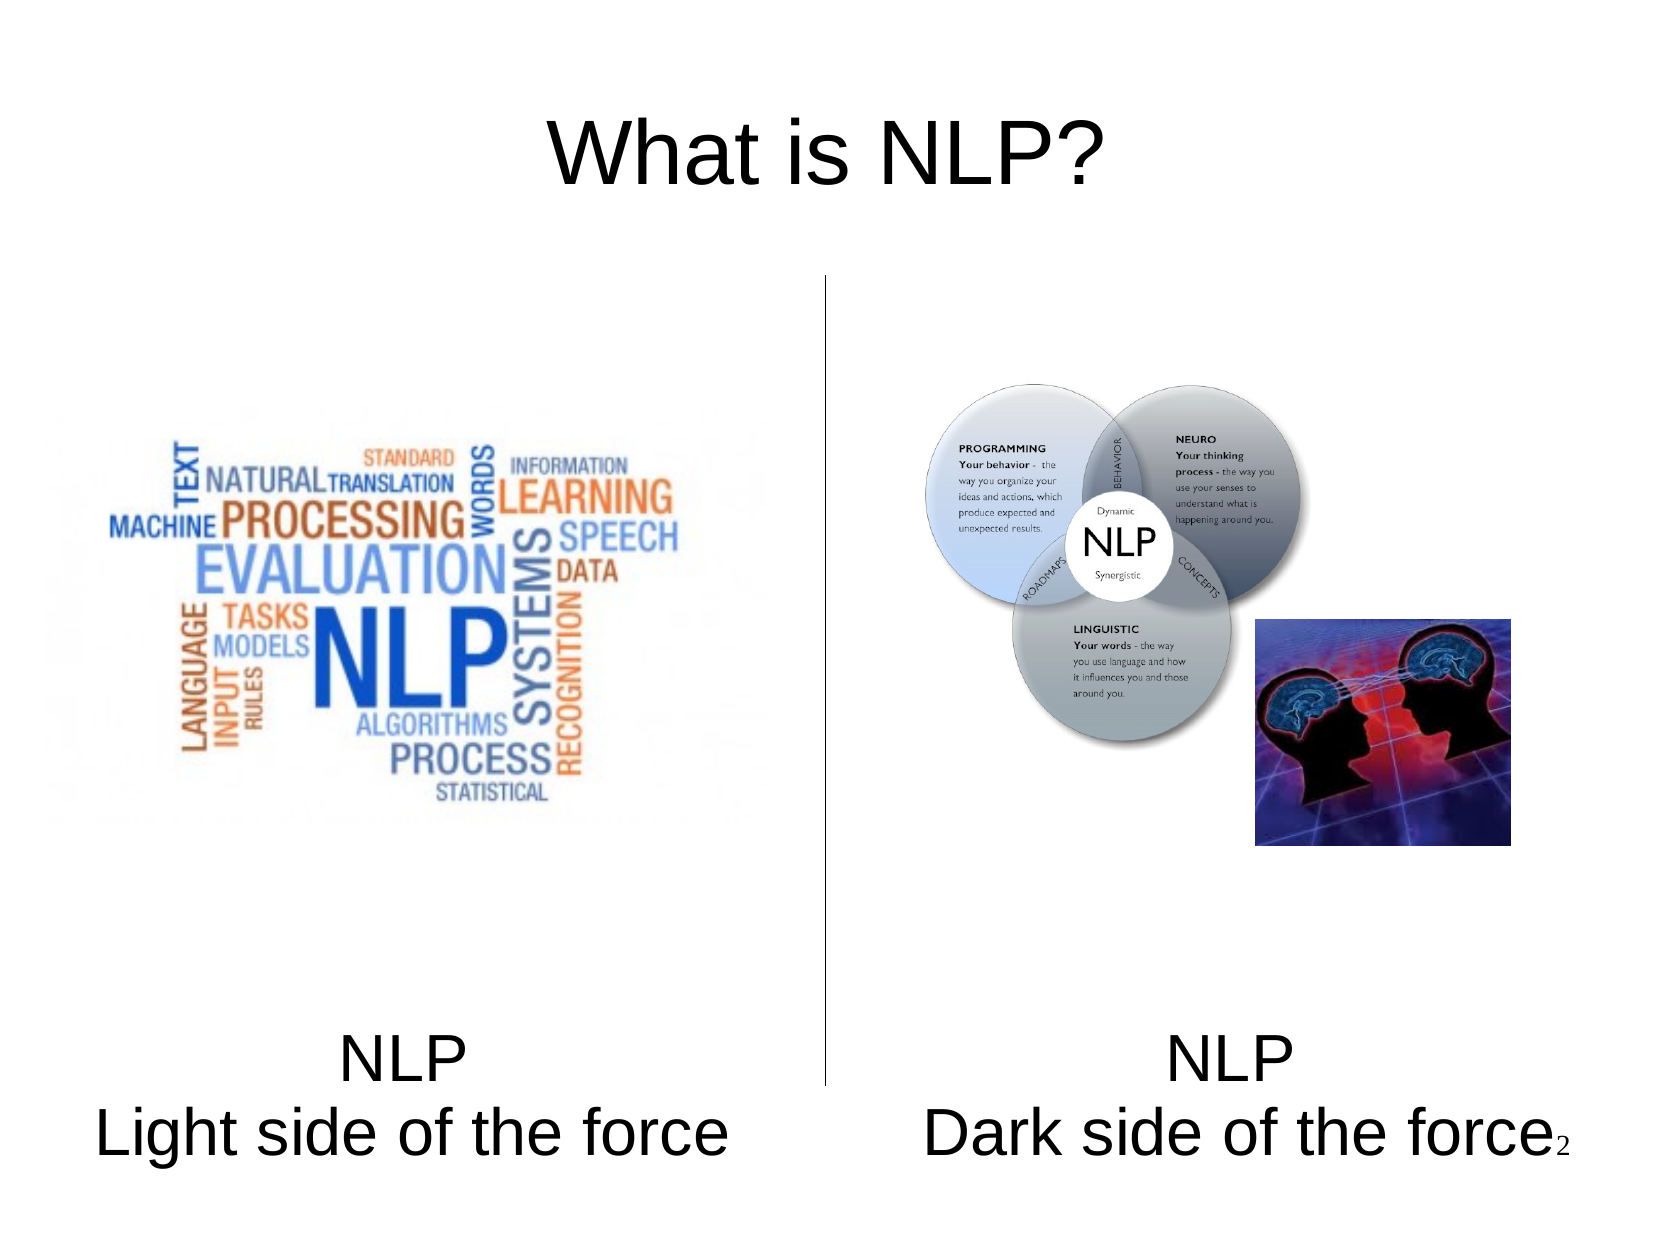

# What is NLP?
NLP
Light side of the force
NLP
Dark side of the force
2